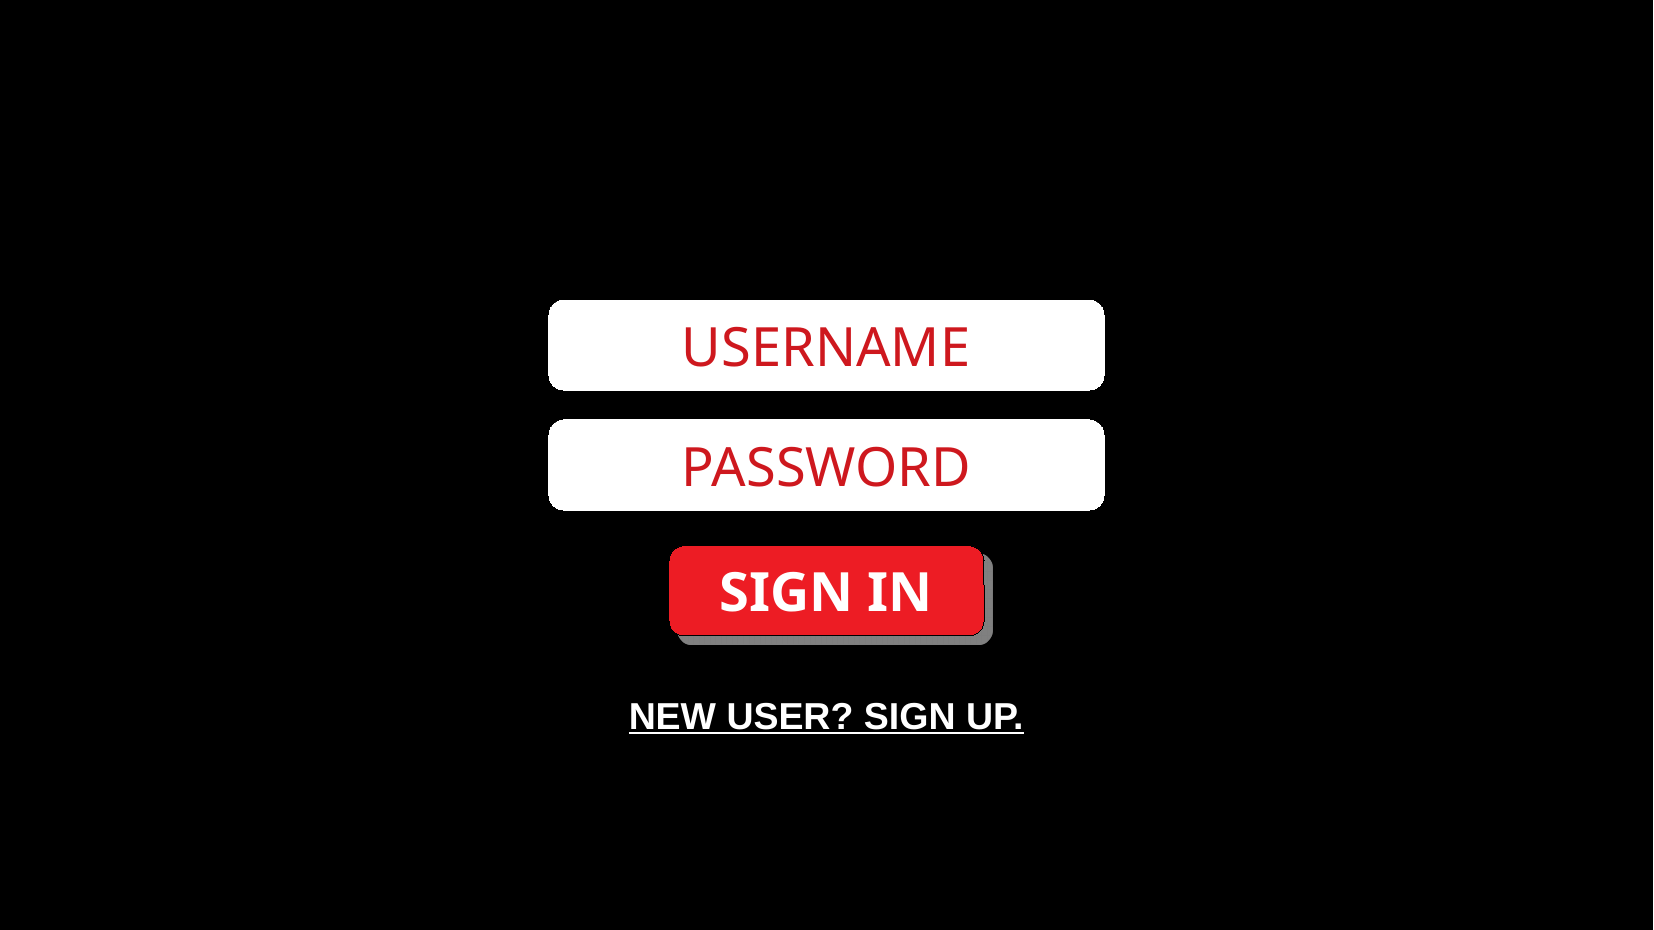

USERNAME
PASSWORD
SIGN IN
NEW USER? SIGN UP.